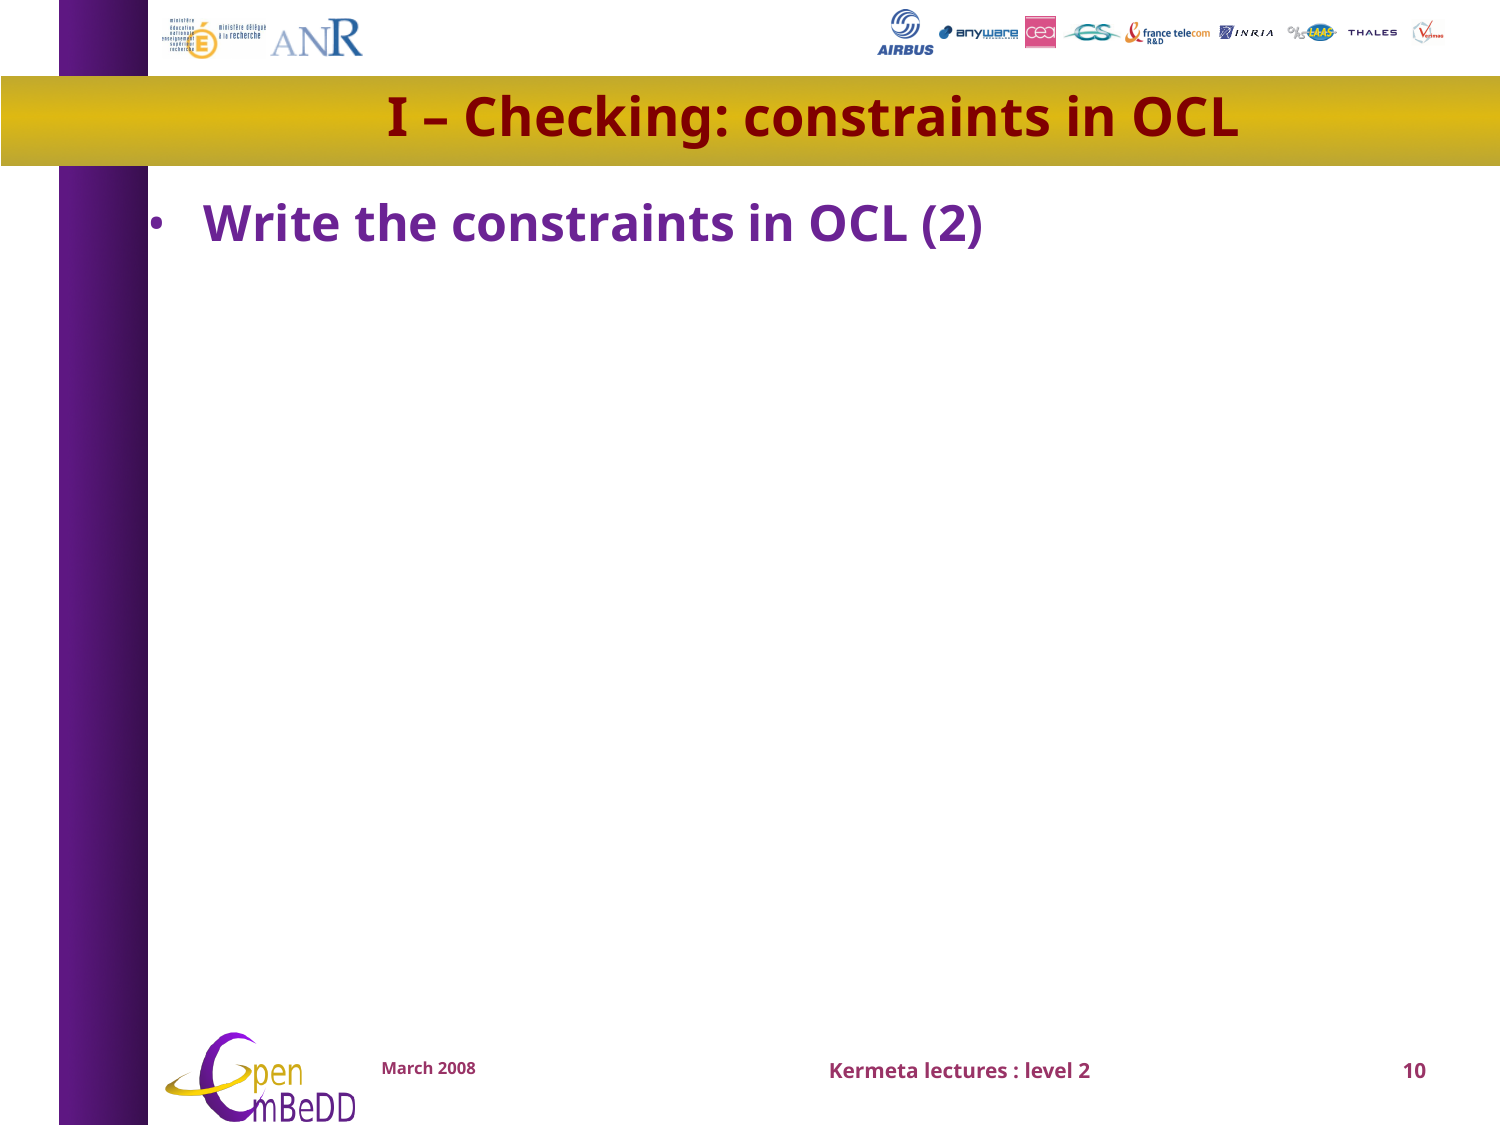

# I – Checking: constraints in OCL
Write the constraints in OCL (2)
Kermeta lectures : level 2
March 2008